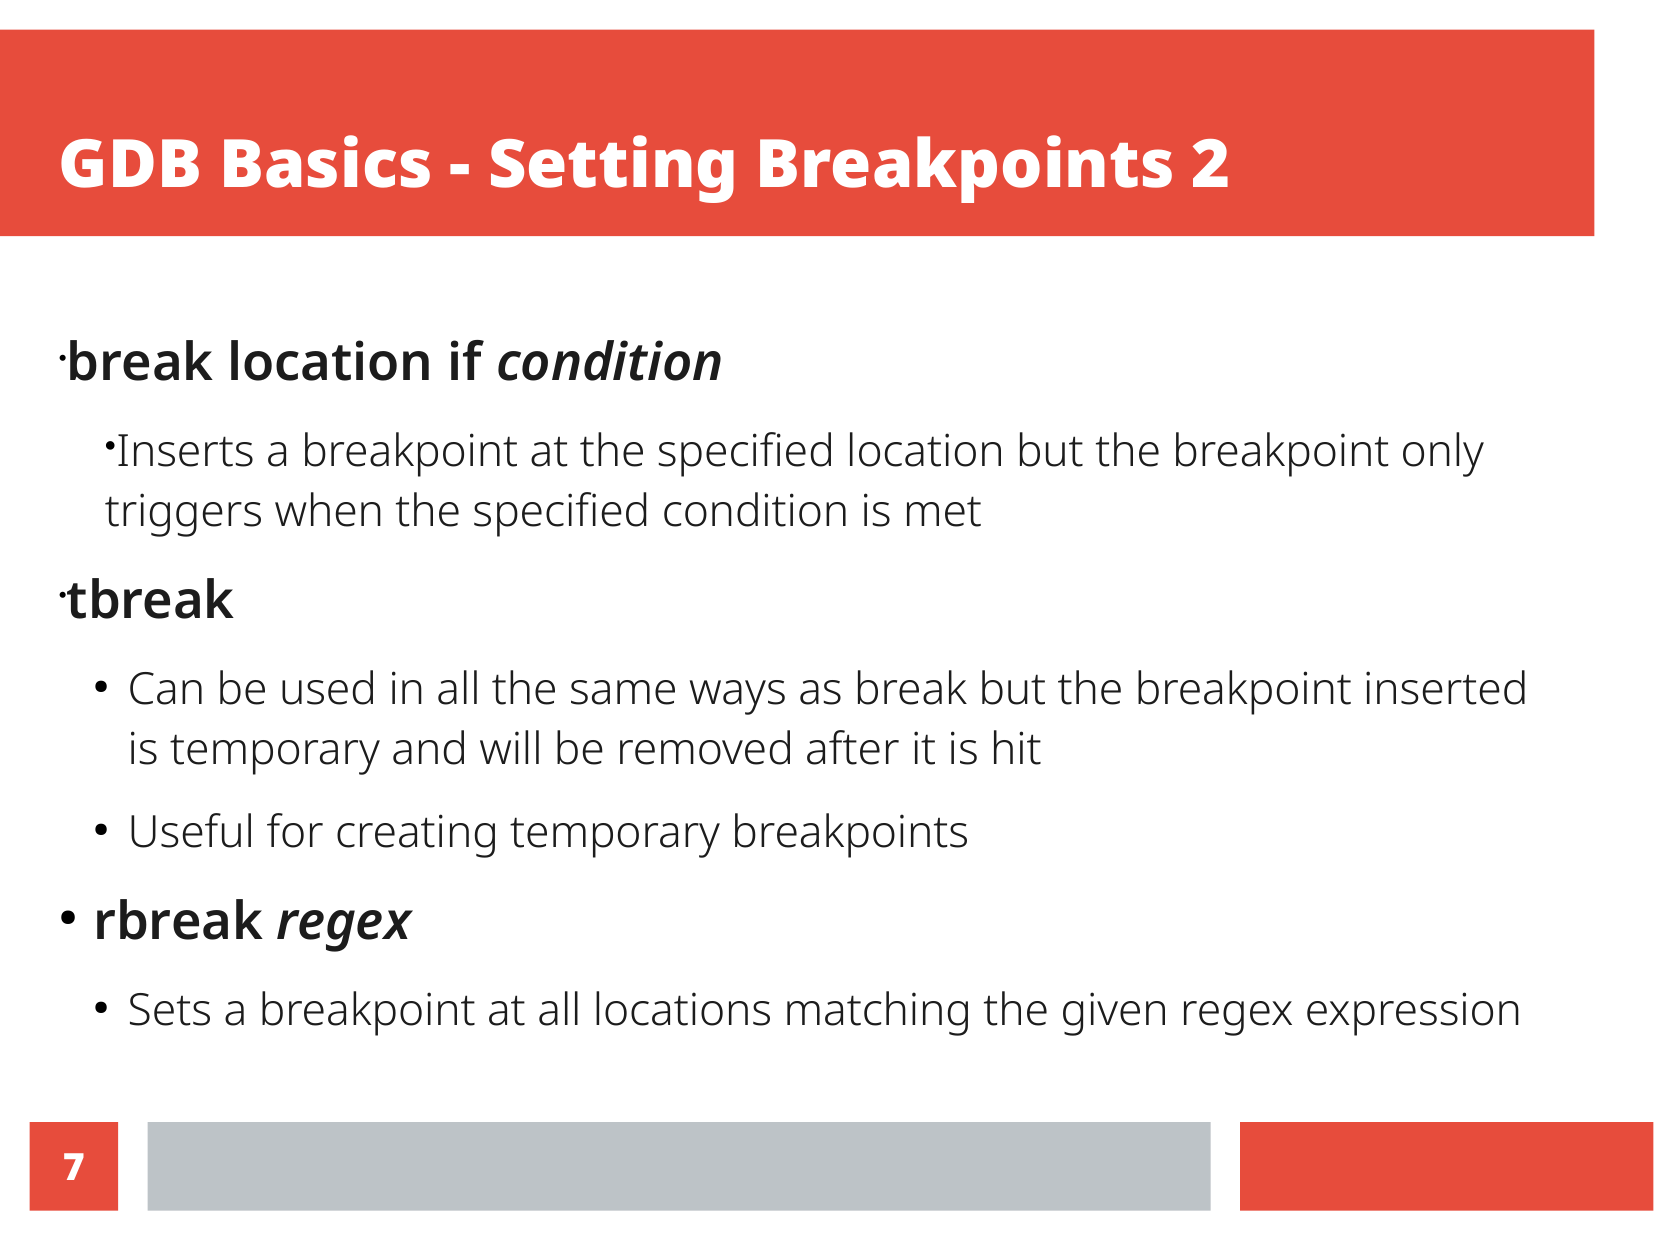

# GDB Basics - Setting Breakpoints 2
break location if condition
Inserts a breakpoint at the specified location but the breakpoint only triggers when the specified condition is met
tbreak
Can be used in all the same ways as break but the breakpoint inserted is temporary and will be removed after it is hit
Useful for creating temporary breakpoints
rbreak regex
Sets a breakpoint at all locations matching the given regex expression
7